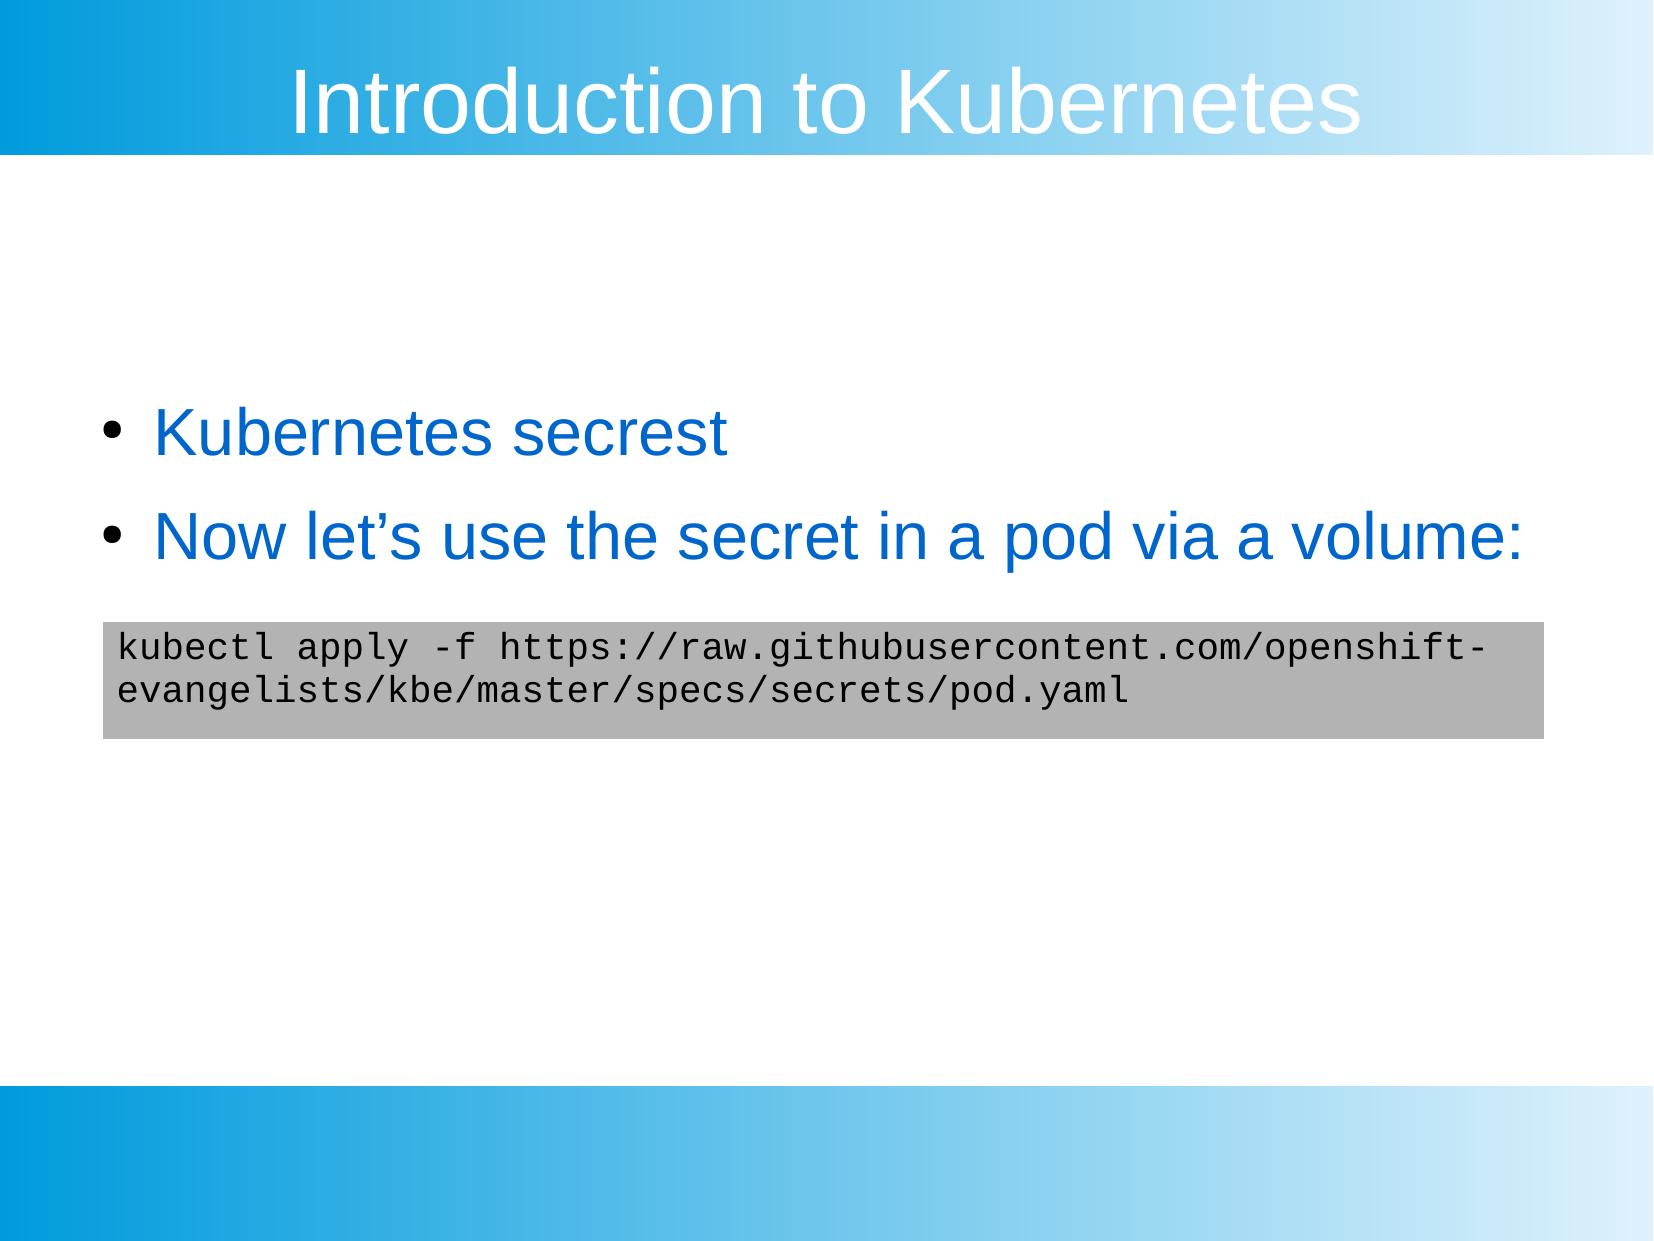

# Introduction to Kubernetes
Kubernetes secrest
Now let’s use the secret in a pod via a volume:
| kubectl apply -f https://raw.githubusercontent.com/openshift-evangelists/kbe/master/specs/secrets/pod.yaml |
| --- |